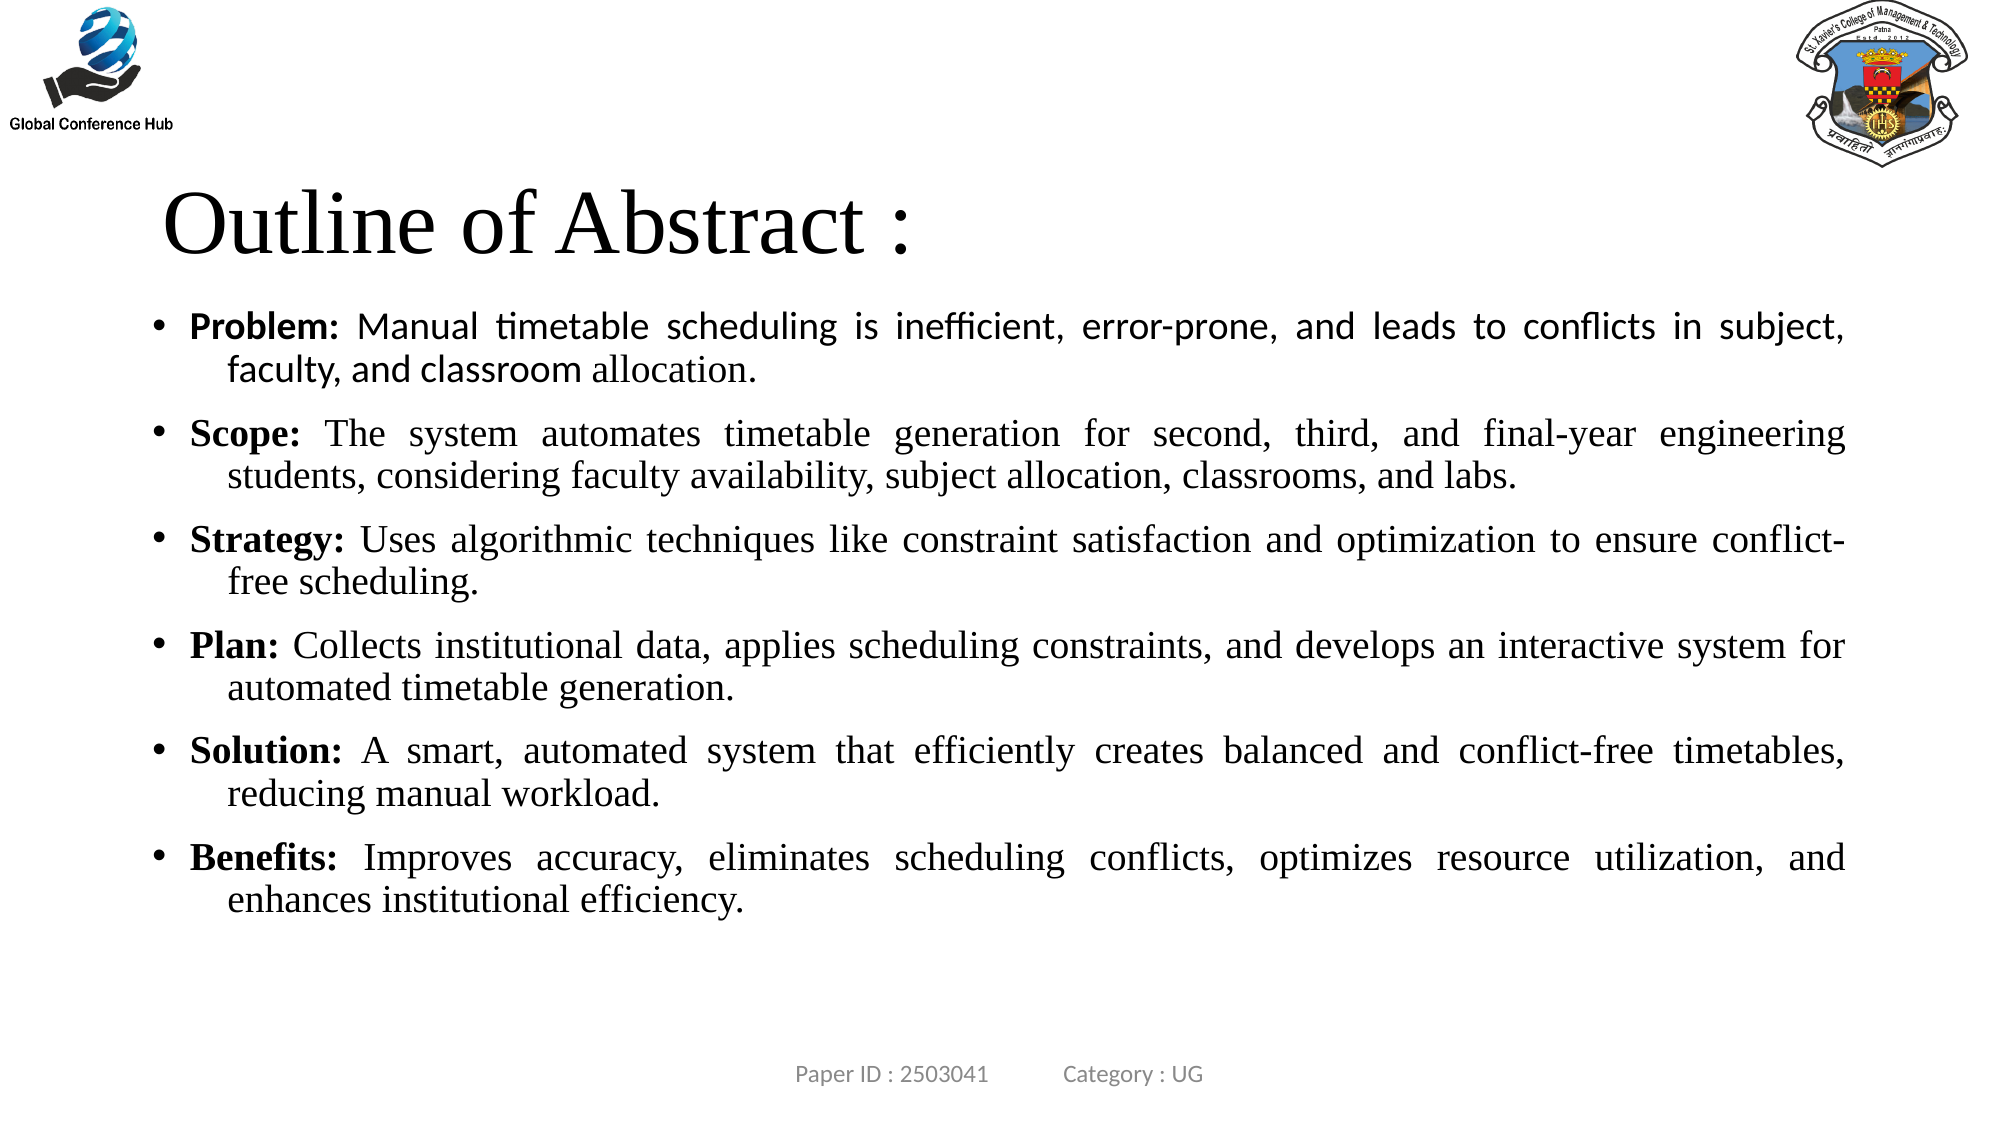

# Outline of Abstract :
Problem: Manual timetable scheduling is inefficient, error-prone, and leads to conflicts in subject, faculty, and classroom allocation.
Scope: The system automates timetable generation for second, third, and final-year engineering students, considering faculty availability, subject allocation, classrooms, and labs.
Strategy: Uses algorithmic techniques like constraint satisfaction and optimization to ensure conflict-free scheduling.
Plan: Collects institutional data, applies scheduling constraints, and develops an interactive system for automated timetable generation.
Solution: A smart, automated system that efficiently creates balanced and conflict-free timetables, reducing manual workload.
Benefits: Improves accuracy, eliminates scheduling conflicts, optimizes resource utilization, and enhances institutional efficiency.
Paper ID : 2503041 Category : UG